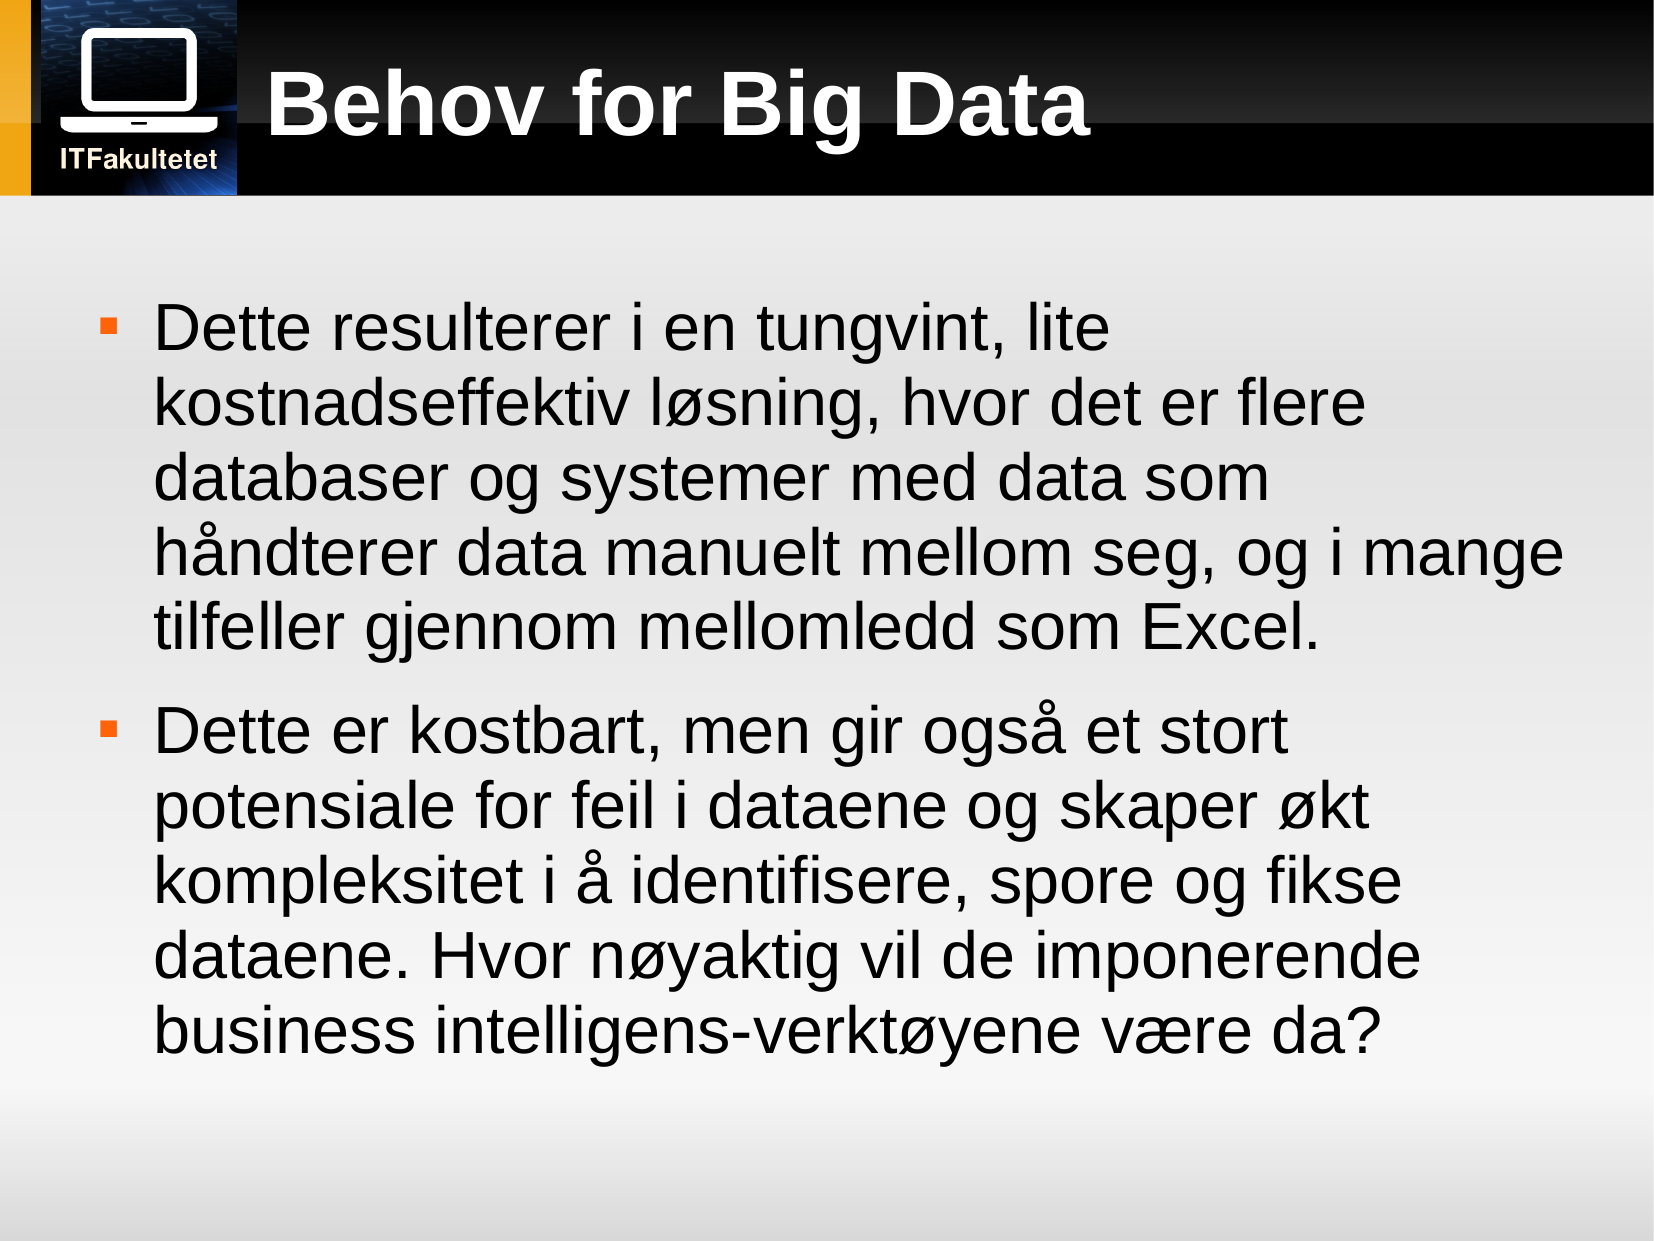

# Behov for Big Data
Dette resulterer i en tungvint, lite kostnadseffektiv løsning, hvor det er flere databaser og systemer med data som håndterer data manuelt mellom seg, og i mange tilfeller gjennom mellomledd som Excel.
Dette er kostbart, men gir også et stort potensiale for feil i dataene og skaper økt kompleksitet i å identifisere, spore og fikse dataene. Hvor nøyaktig vil de imponerende business intelligens-verktøyene være da?